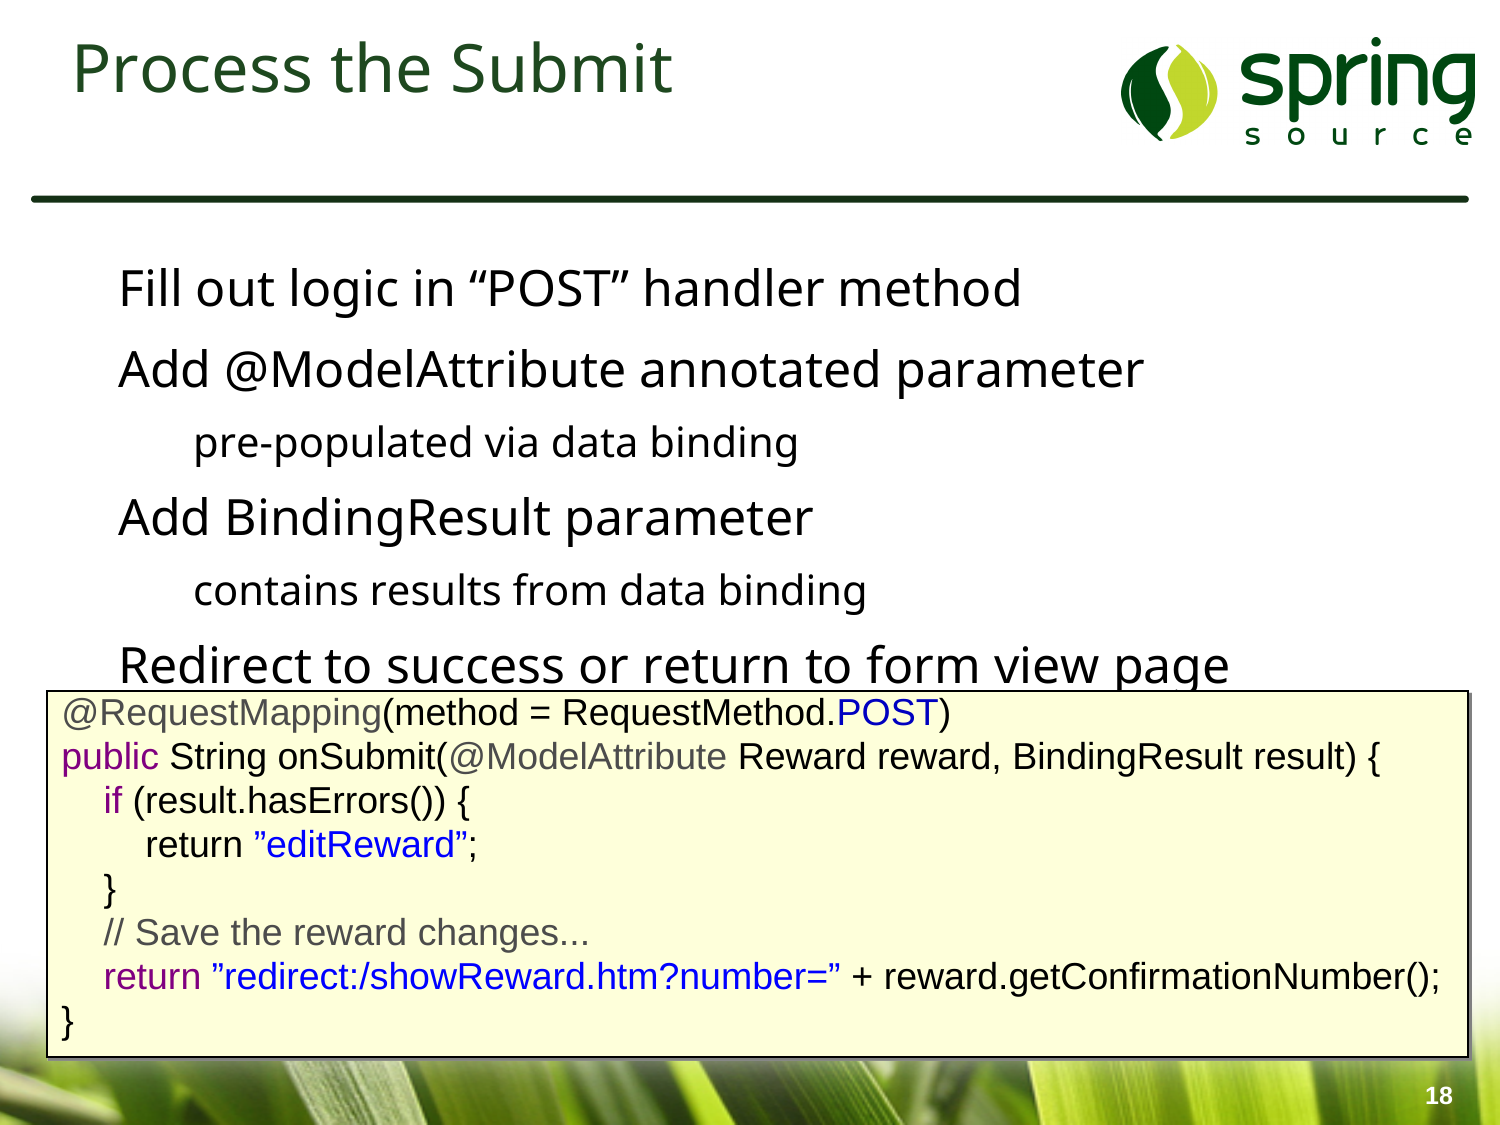

# Process the Submit
Fill out logic in “POST” handler method
Add @ModelAttribute annotated parameter
pre-populated via data binding
Add BindingResult parameter
contains results from data binding
Redirect to success or return to form view page
@RequestMapping(method = RequestMethod.POST)
public String onSubmit(@ModelAttribute Reward reward, BindingResult result) {
 if (result.hasErrors()) {
 return ”editReward”;
 }
 // Save the reward changes...
 return ”redirect:/showReward.htm?number=” + reward.getConfirmationNumber();
}